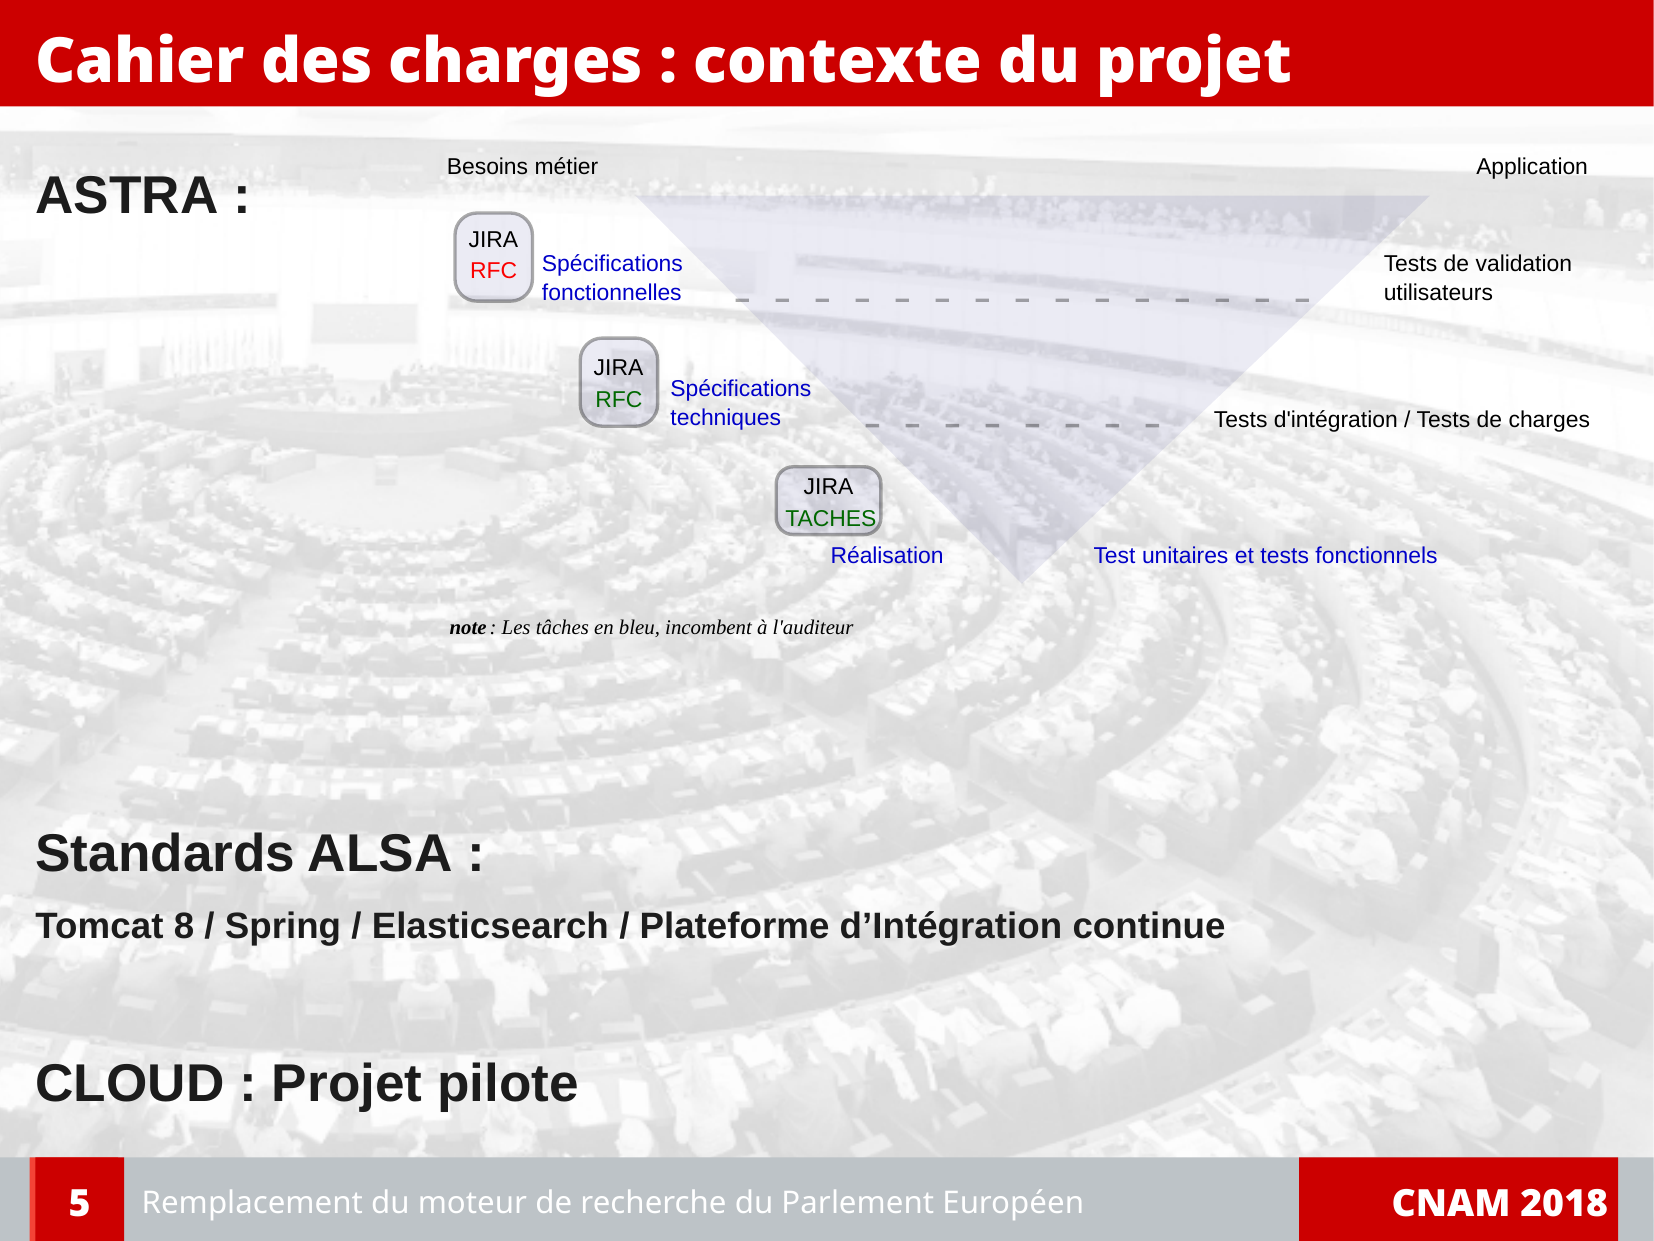

# Cahier des charges : contexte du projet
ASTRA :
Standards ALSA :
Tomcat 8 / Spring / Elasticsearch / Plateforme d’Intégration continue
CLOUD : Projet pilote
5
Remplacement du moteur de recherche du Parlement Européen